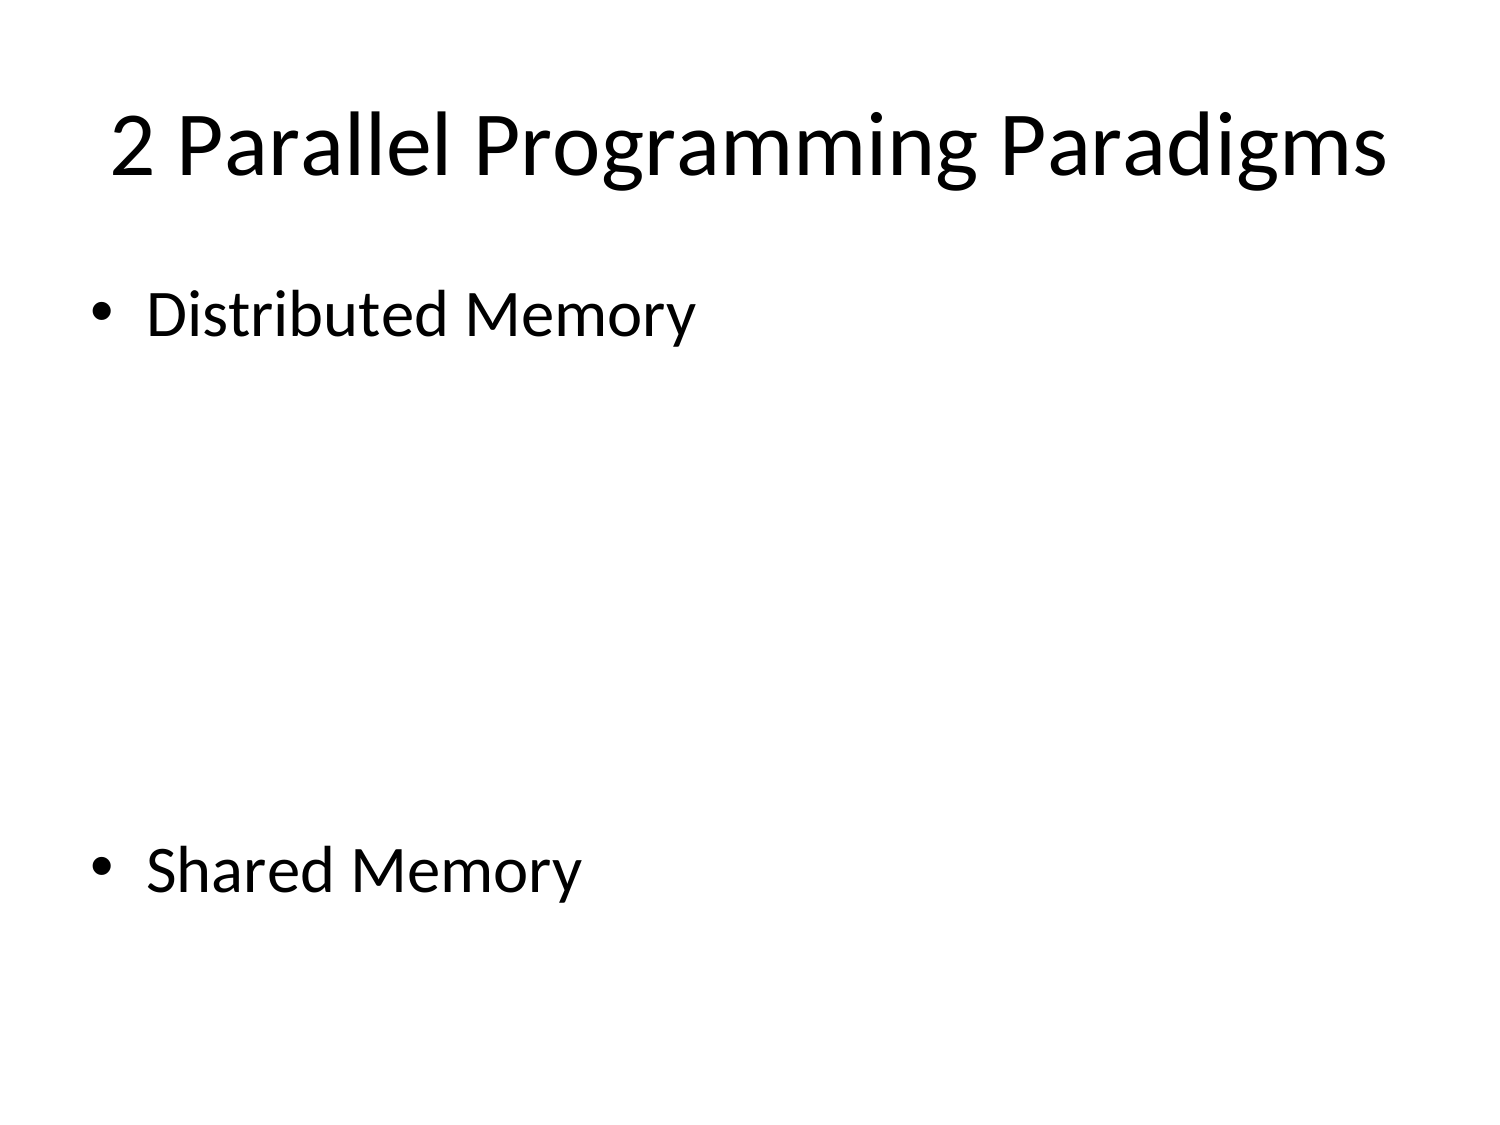

# 2 Parallel Programming Paradigms
Distributed Memory
Shared Memory